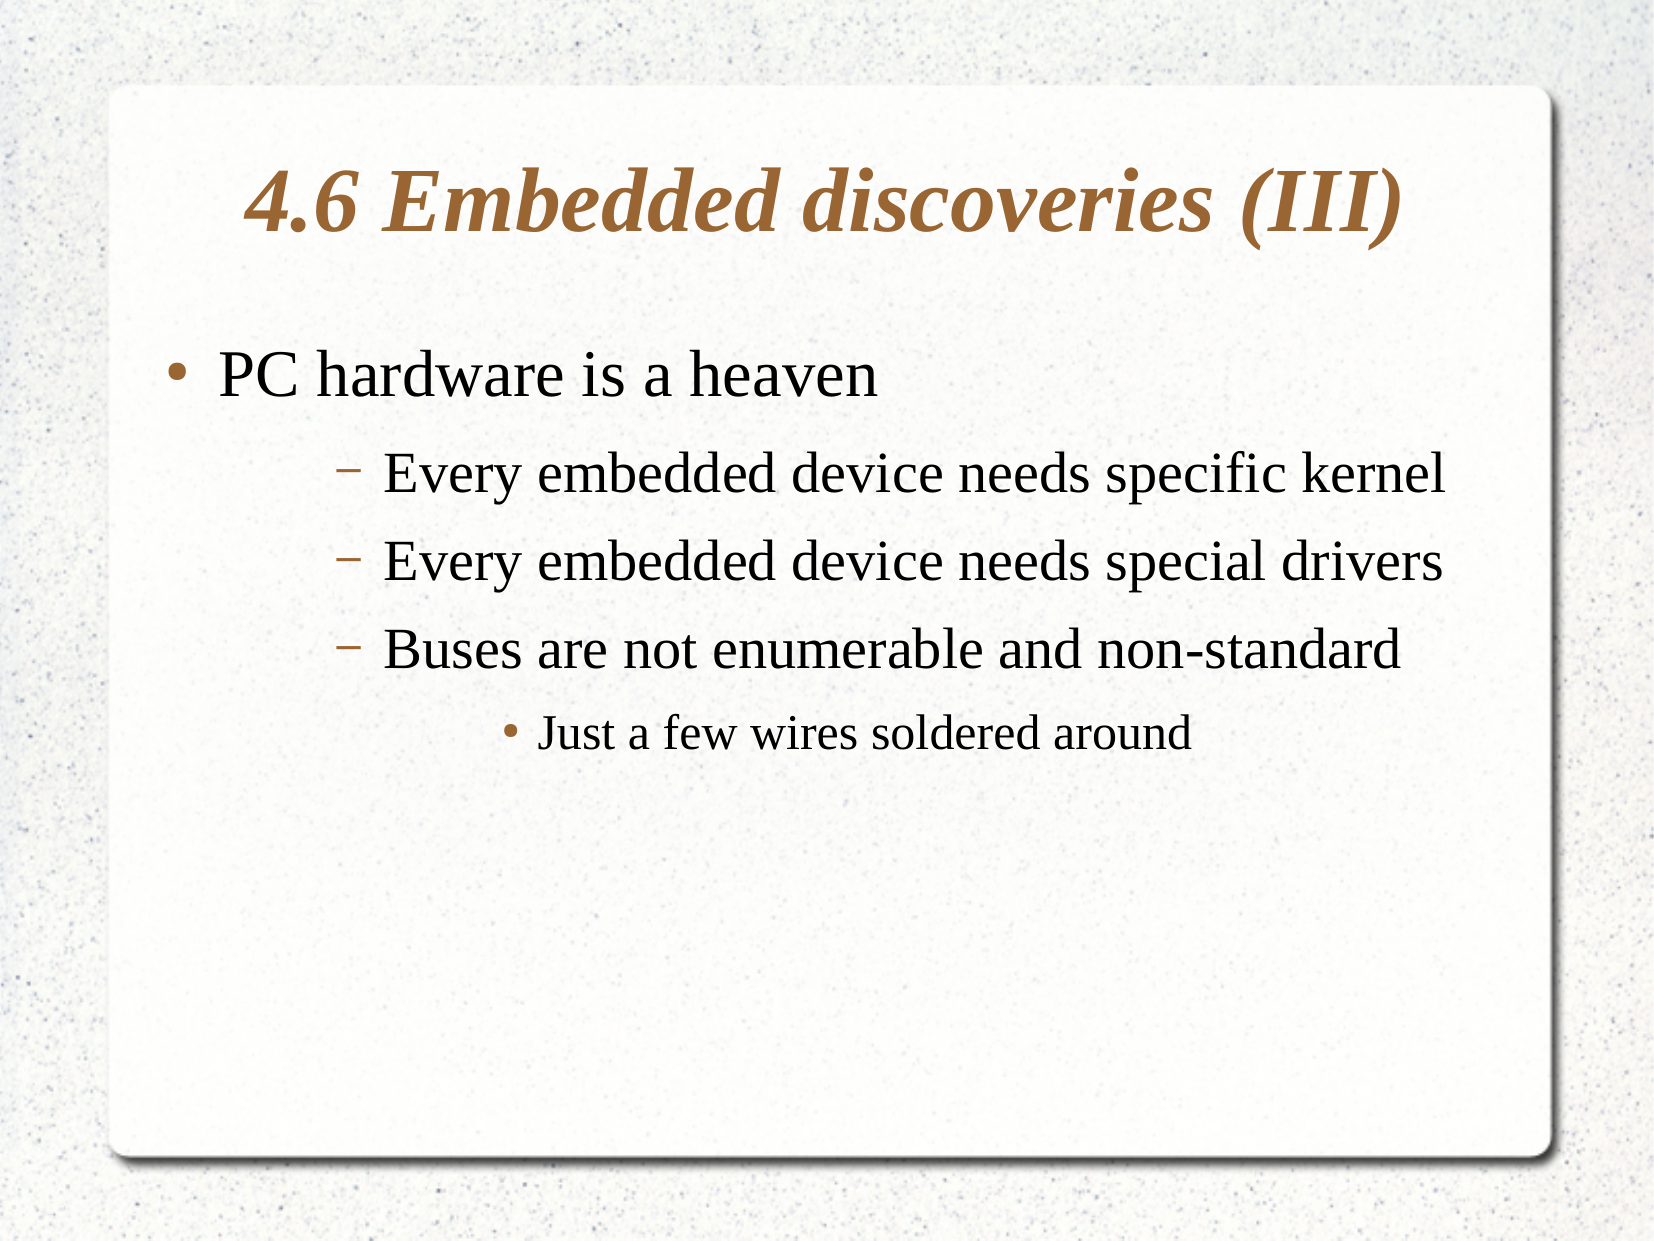

# 4.6 Embedded discoveries (III)
PC hardware is a heaven
Every embedded device needs specific kernel
Every embedded device needs special drivers
Buses are not enumerable and non-standard
Just a few wires soldered around